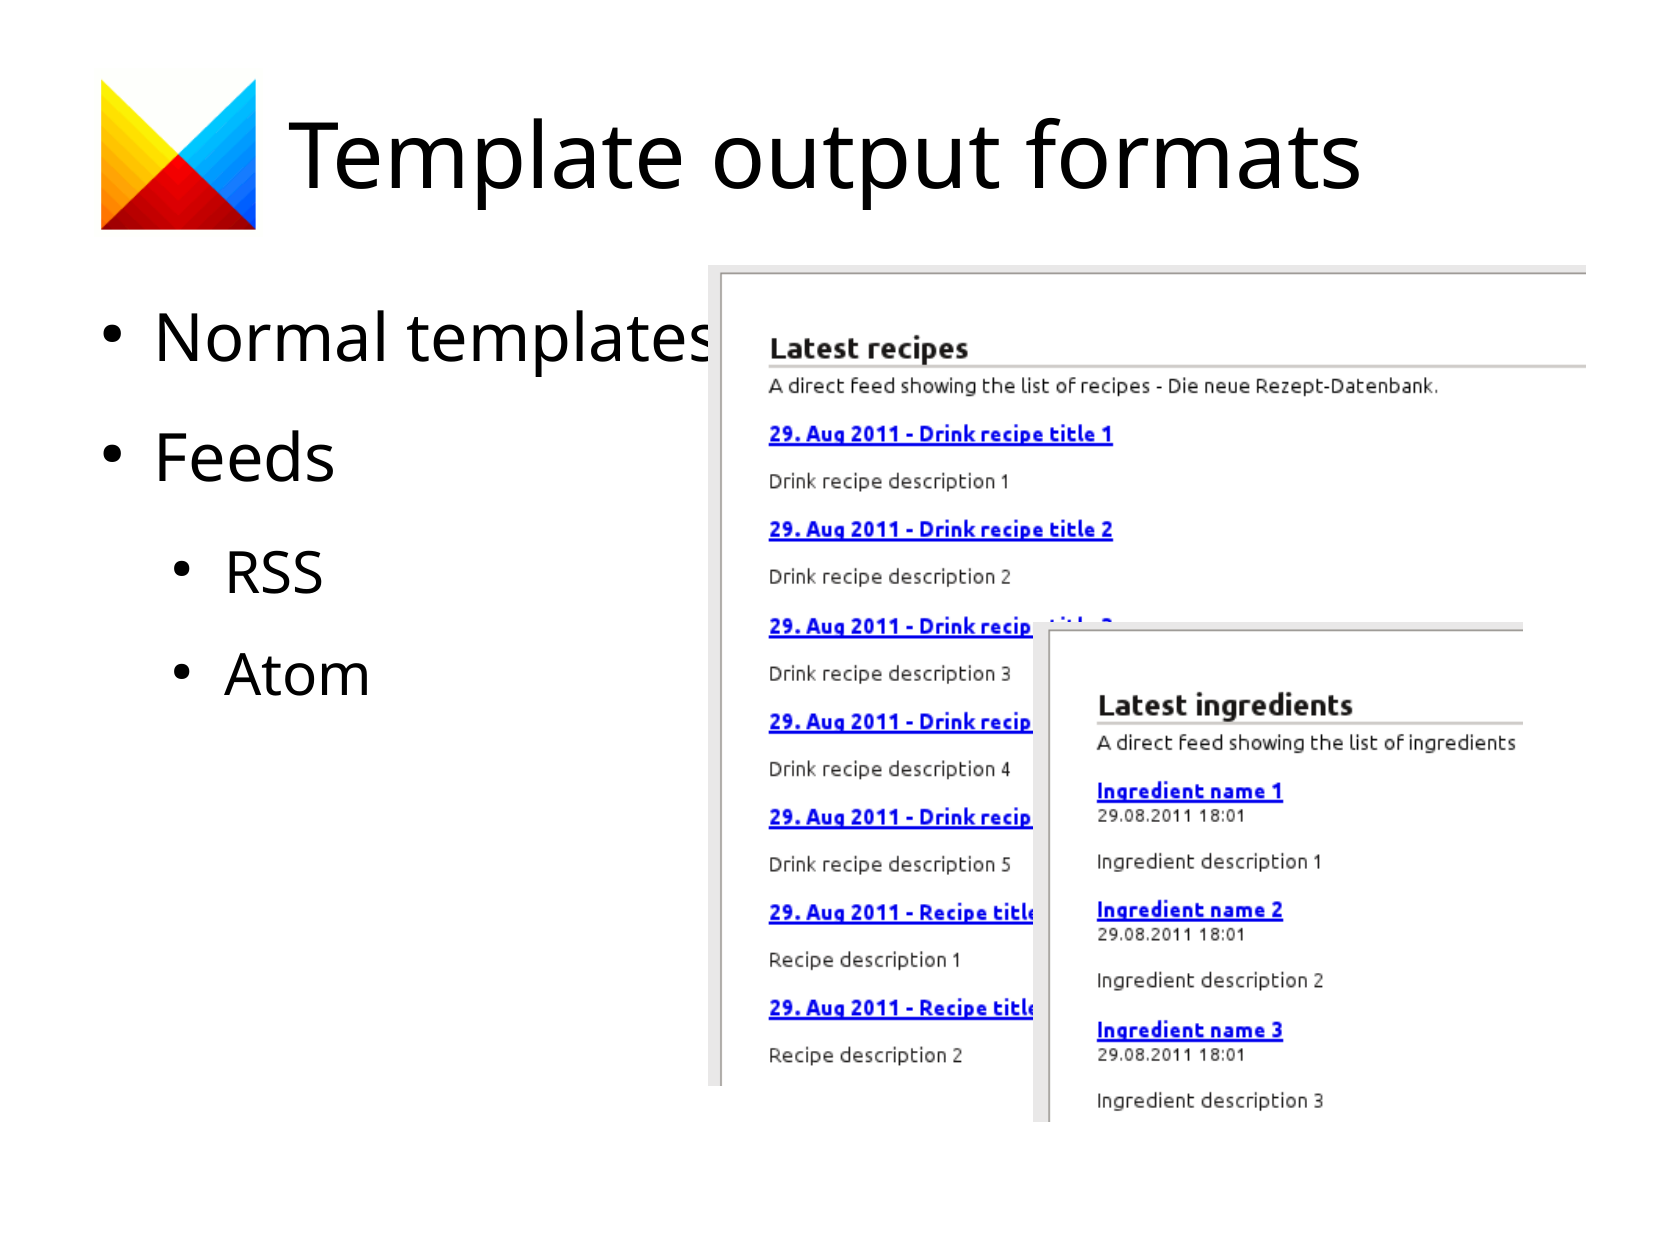

# Template output formats
Normal templates
Feeds
RSS
Atom